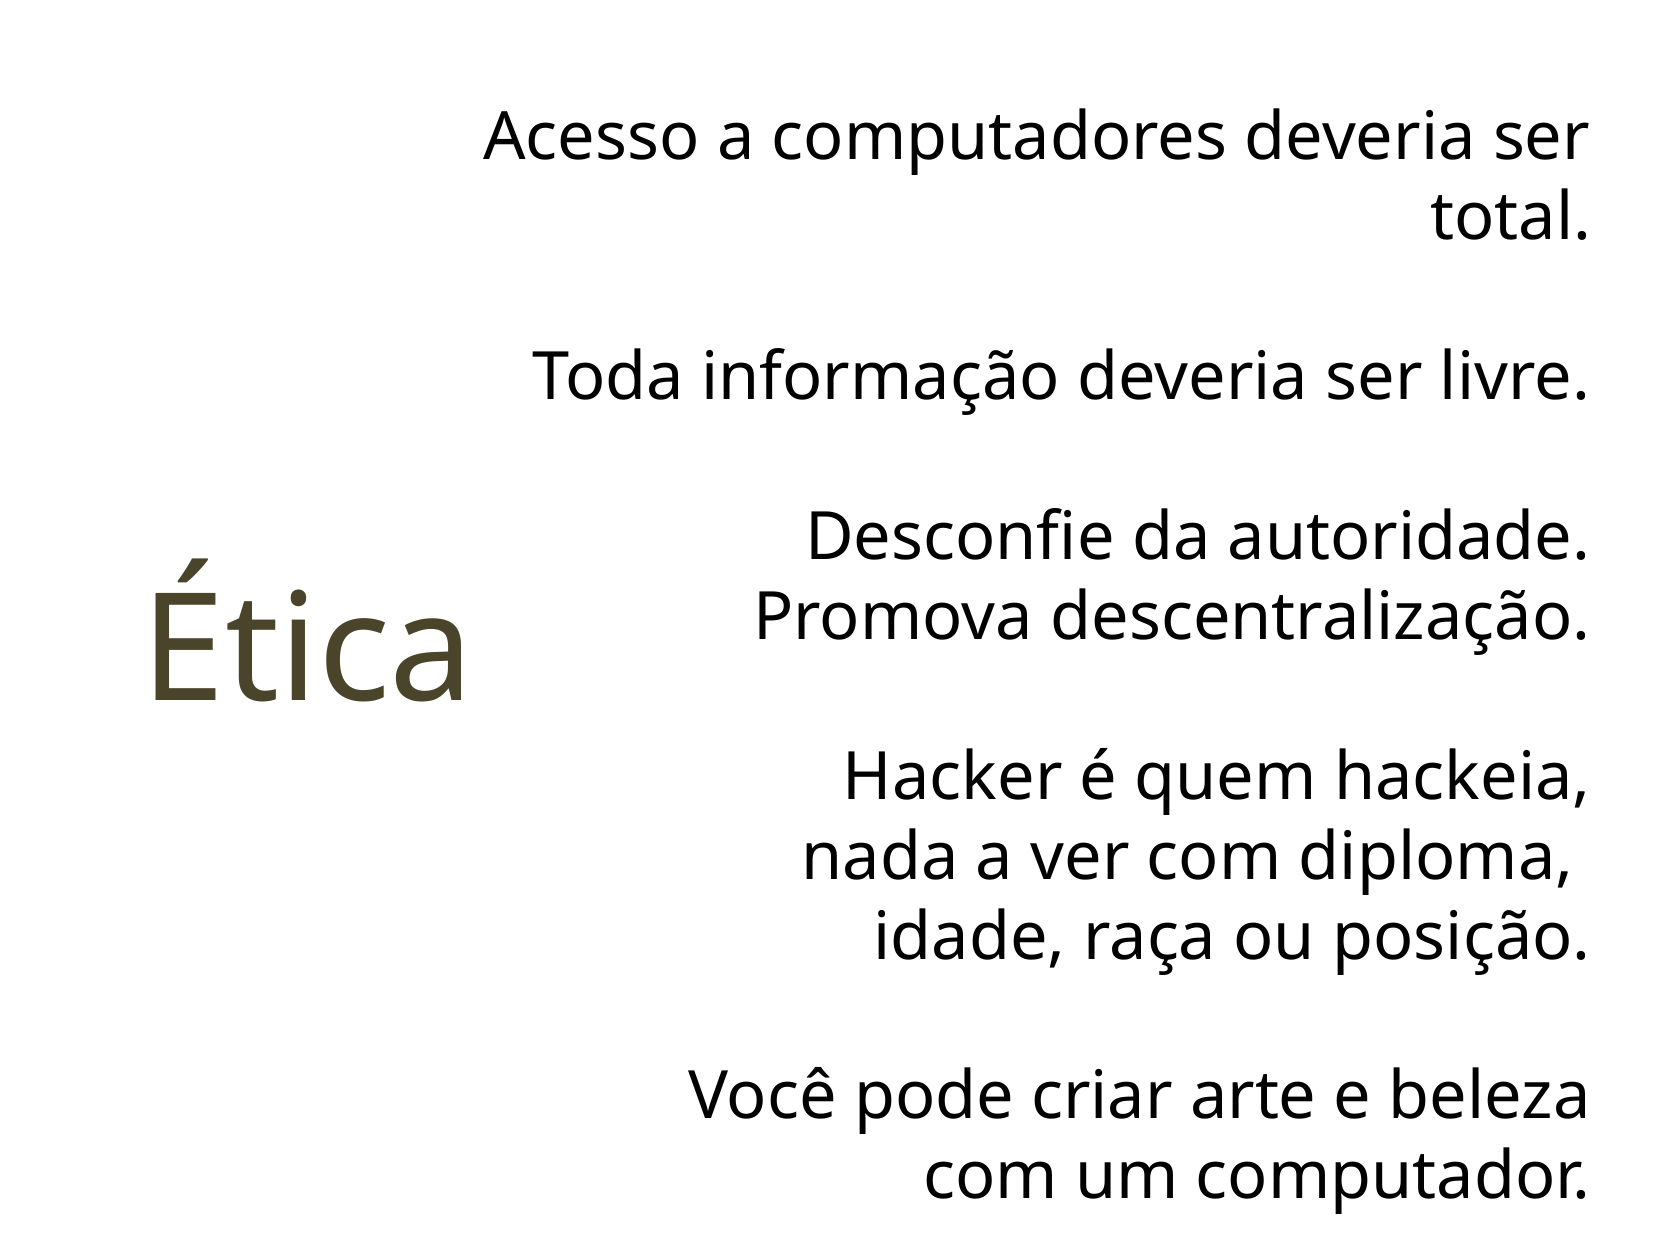

Acesso a computadores deveria ser total.
Toda informação deveria ser livre.
Desconfie da autoridade.
Promova descentralização.
Hacker é quem hackeia,
nada a ver com diploma,
idade, raça ou posição.
Você pode criar arte e beleza
com um computador.
Ética